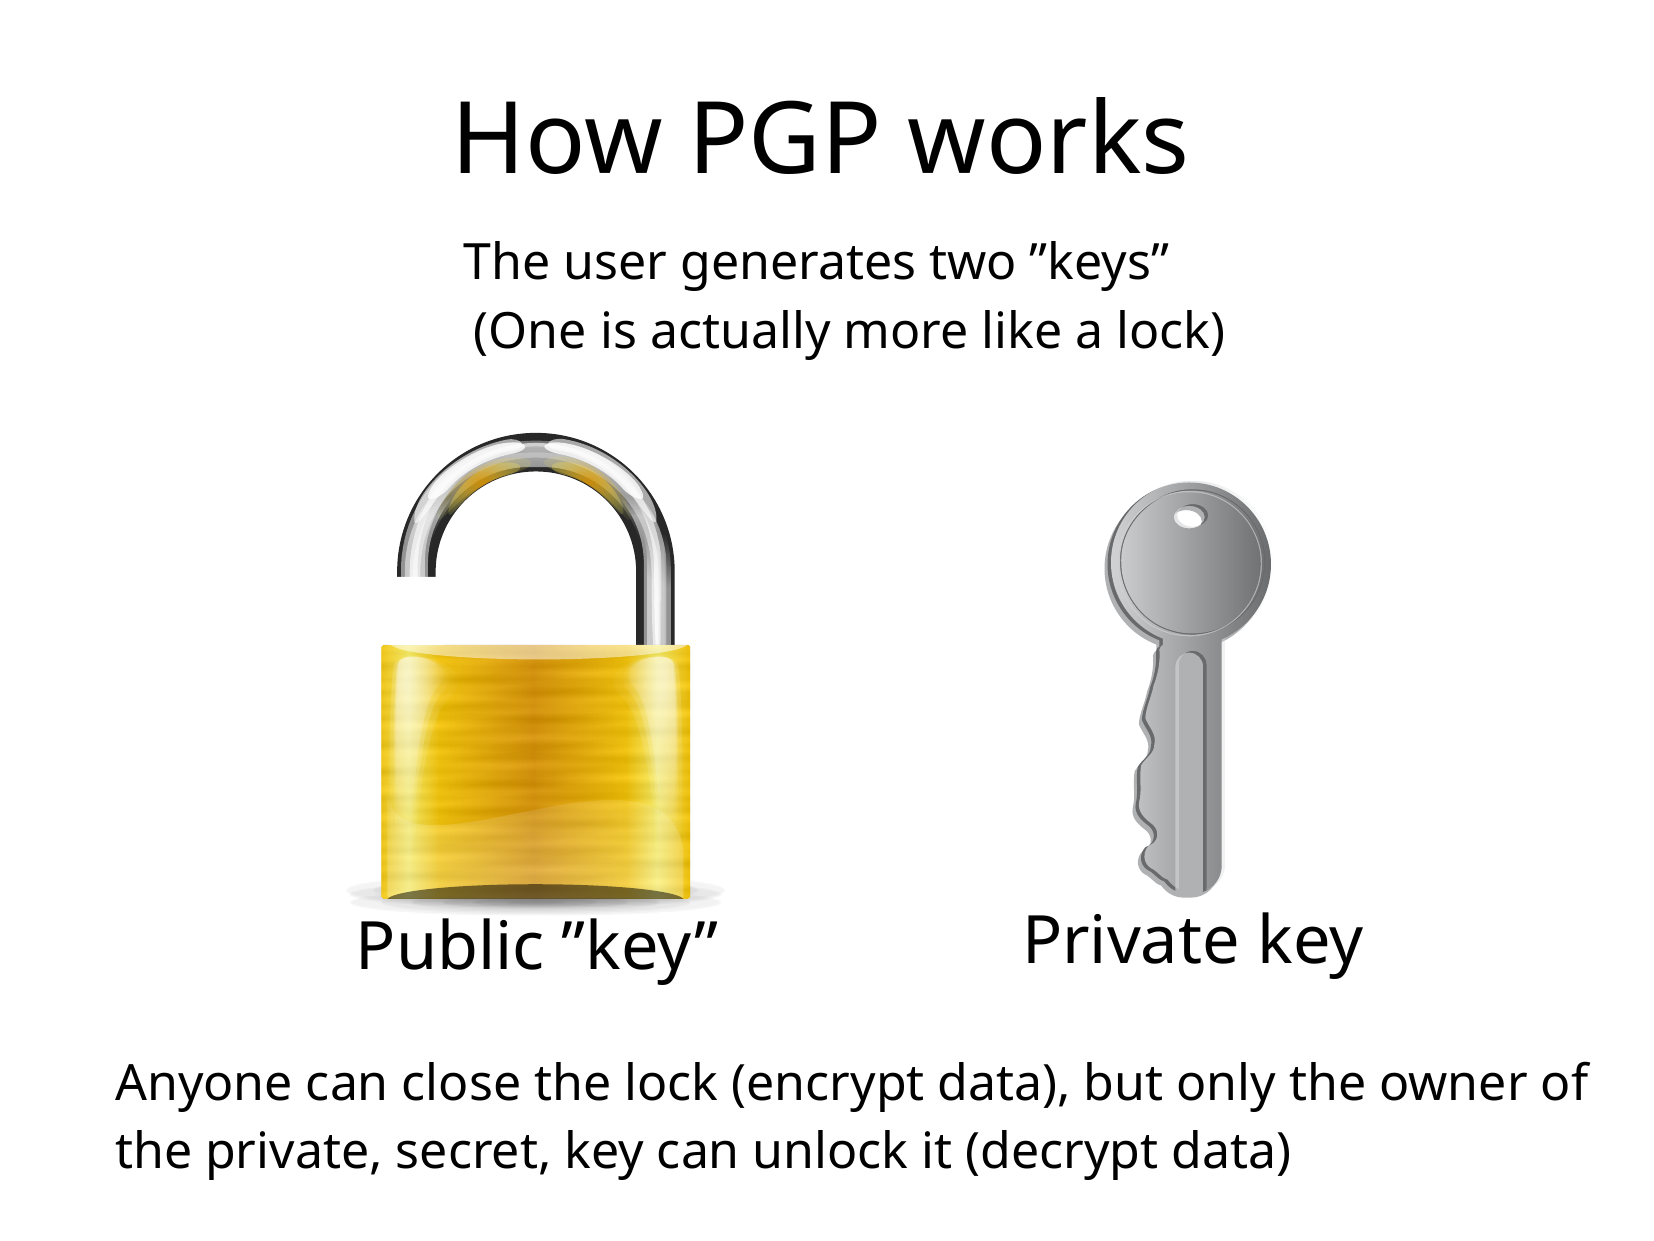

How PGP works
The user generates two ”keys”
(One is actually more like a lock)
Private key
Public ”key”
Anyone can close the lock (encrypt data), but only the owner of the private, secret, key can unlock it (decrypt data)